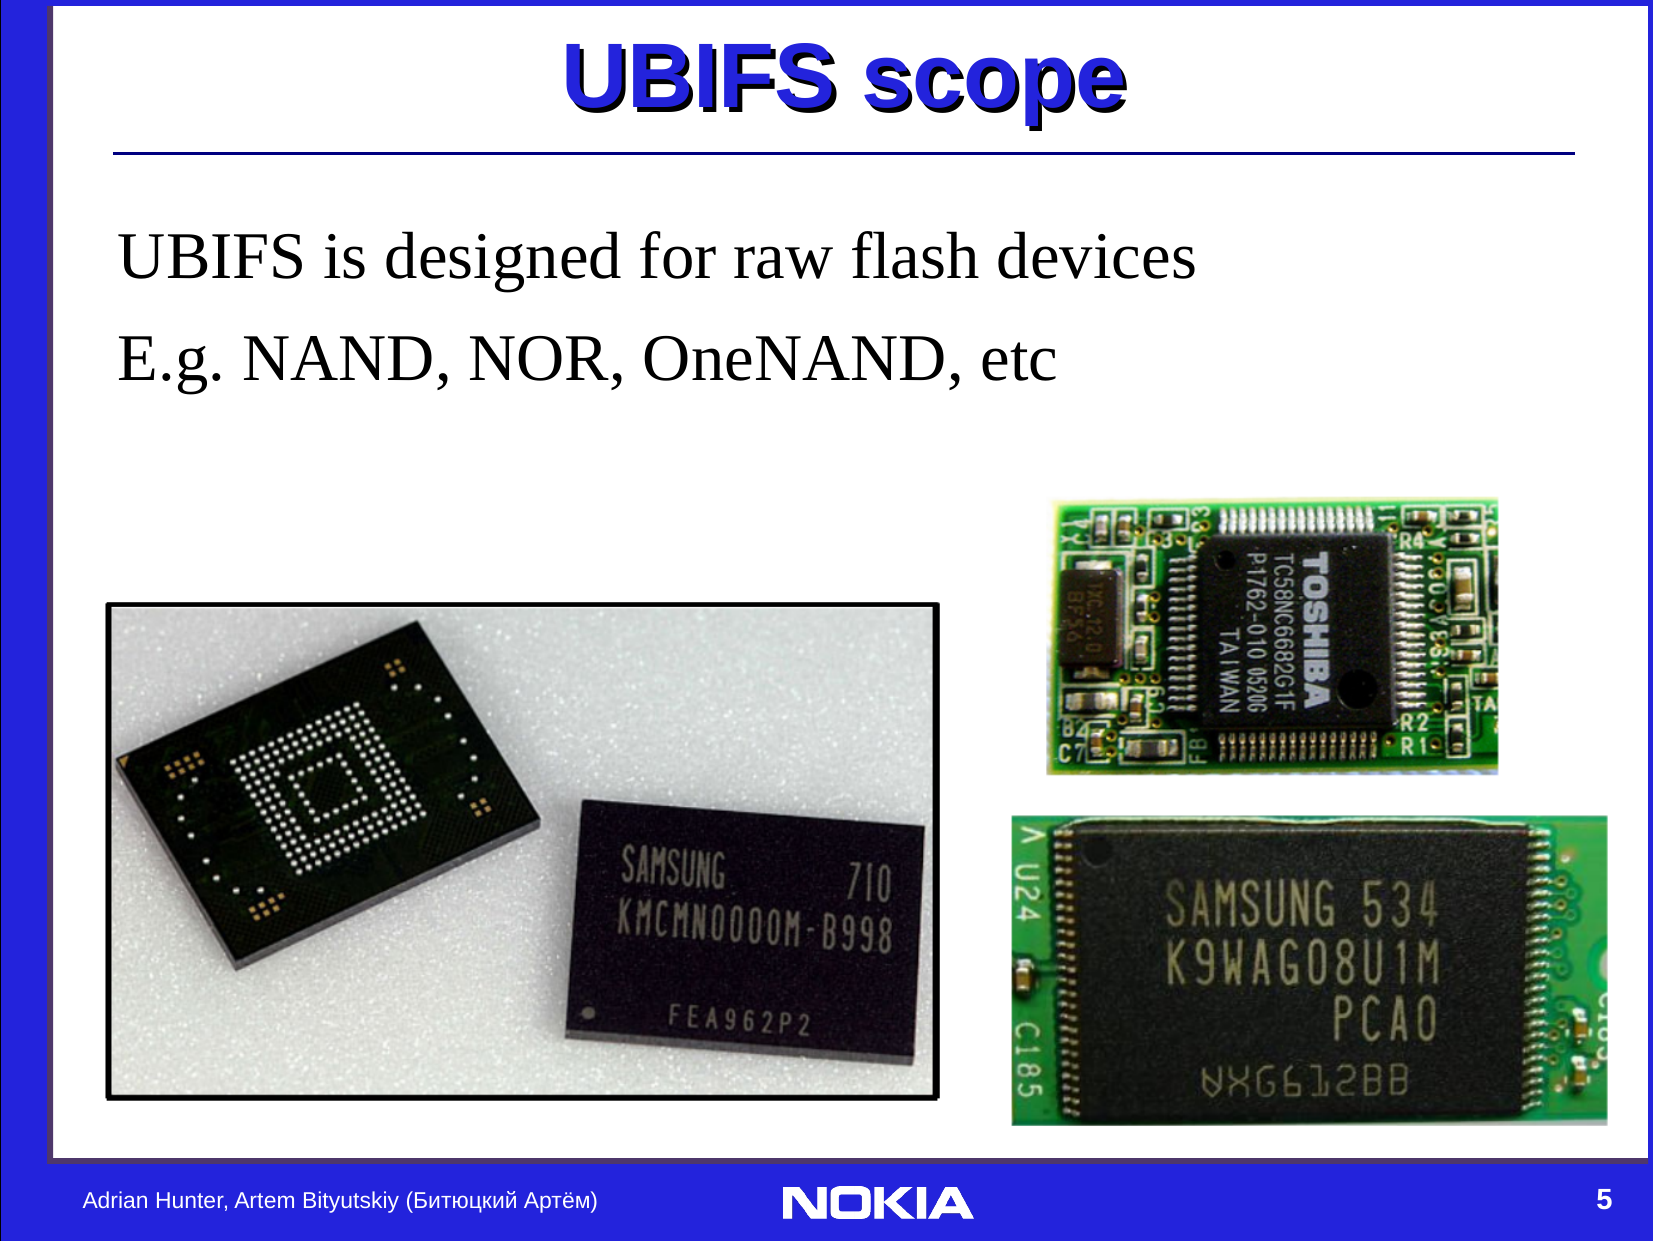

# UBIFS scope
UBIFS is designed for raw flash devices
E.g. NAND, NOR, OneNAND, etc
5